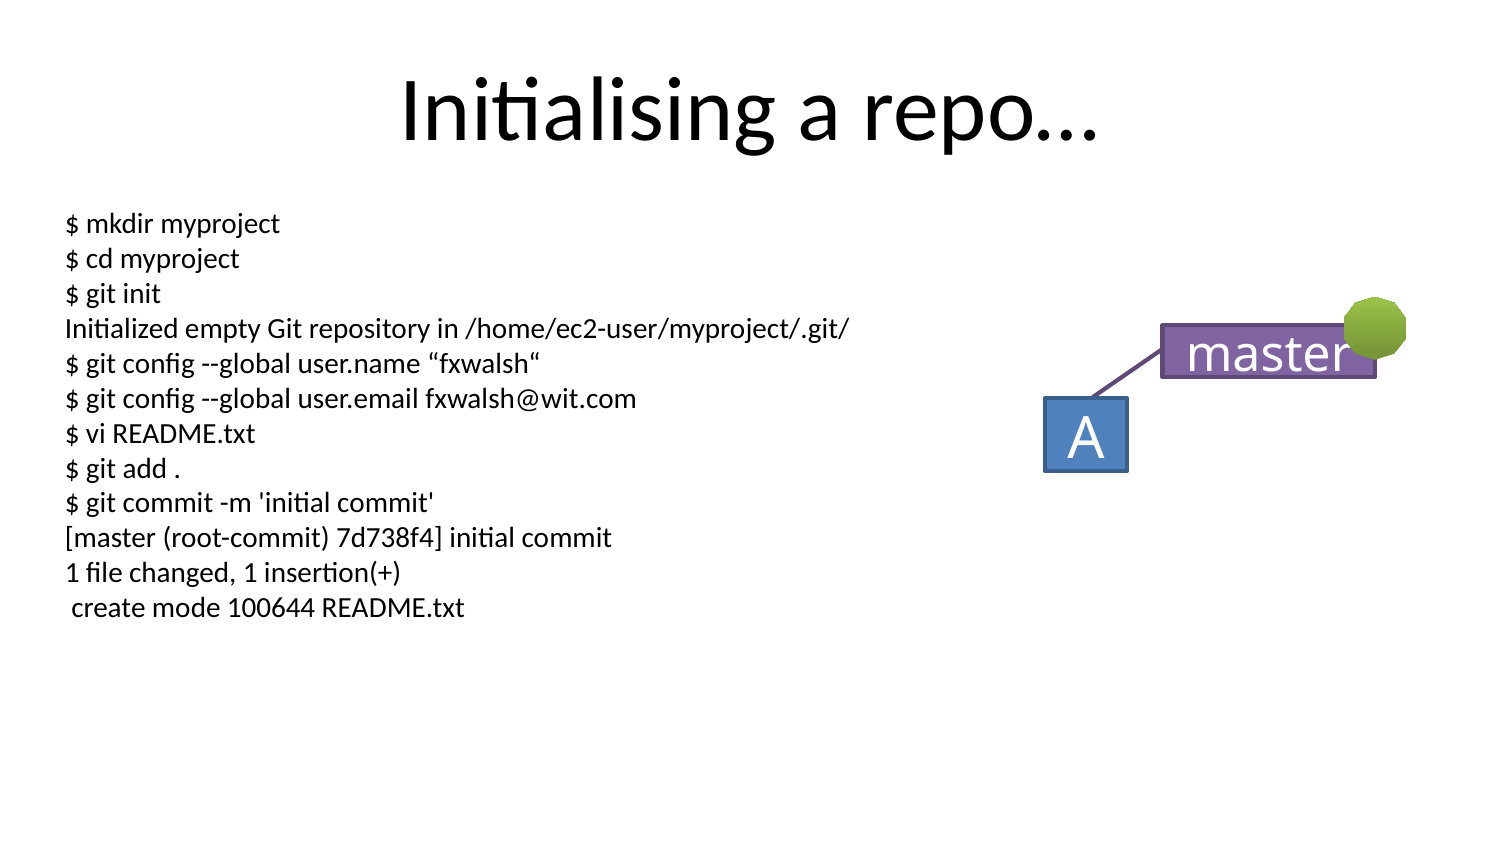

Initialising a repo…
$ mkdir myproject
$ cd myproject
$ git init
Initialized empty Git repository in /home/ec2-user/myproject/.git/
$ git config --global user.name “fxwalsh“
$ git config --global user.email fxwalsh@wit.com
$ vi README.txt
$ git add .
$ git commit -m 'initial commit'
[master (root-commit) 7d738f4] initial commit
1 file changed, 1 insertion(+)
 create mode 100644 README.txt
master
A